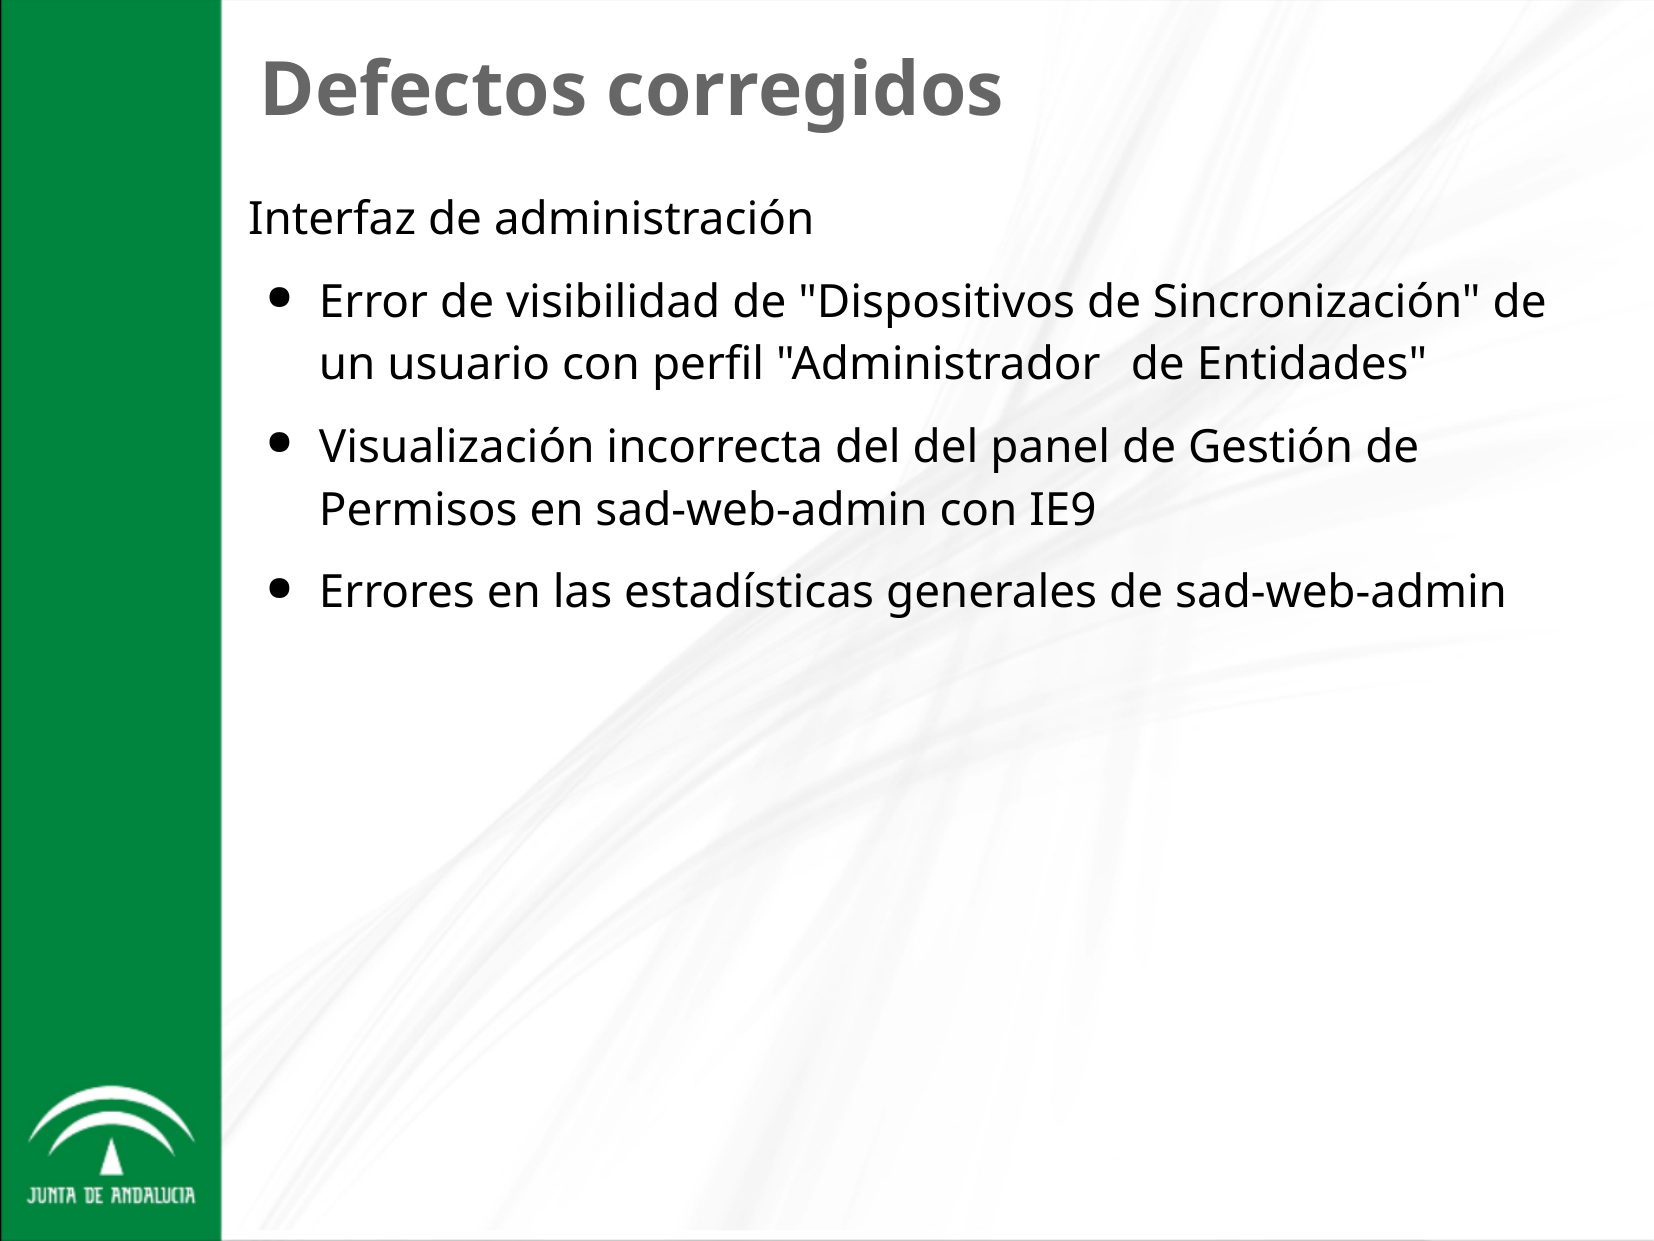

# Defectos corregidos
Interfaz de administración
Error de visibilidad de "Dispositivos de Sincronización" de un usuario con perfil "Administrador 	de Entidades"
Visualización incorrecta del del panel de Gestión de Permisos en sad-web-admin con IE9
Errores en las estadísticas generales de sad-web-admin